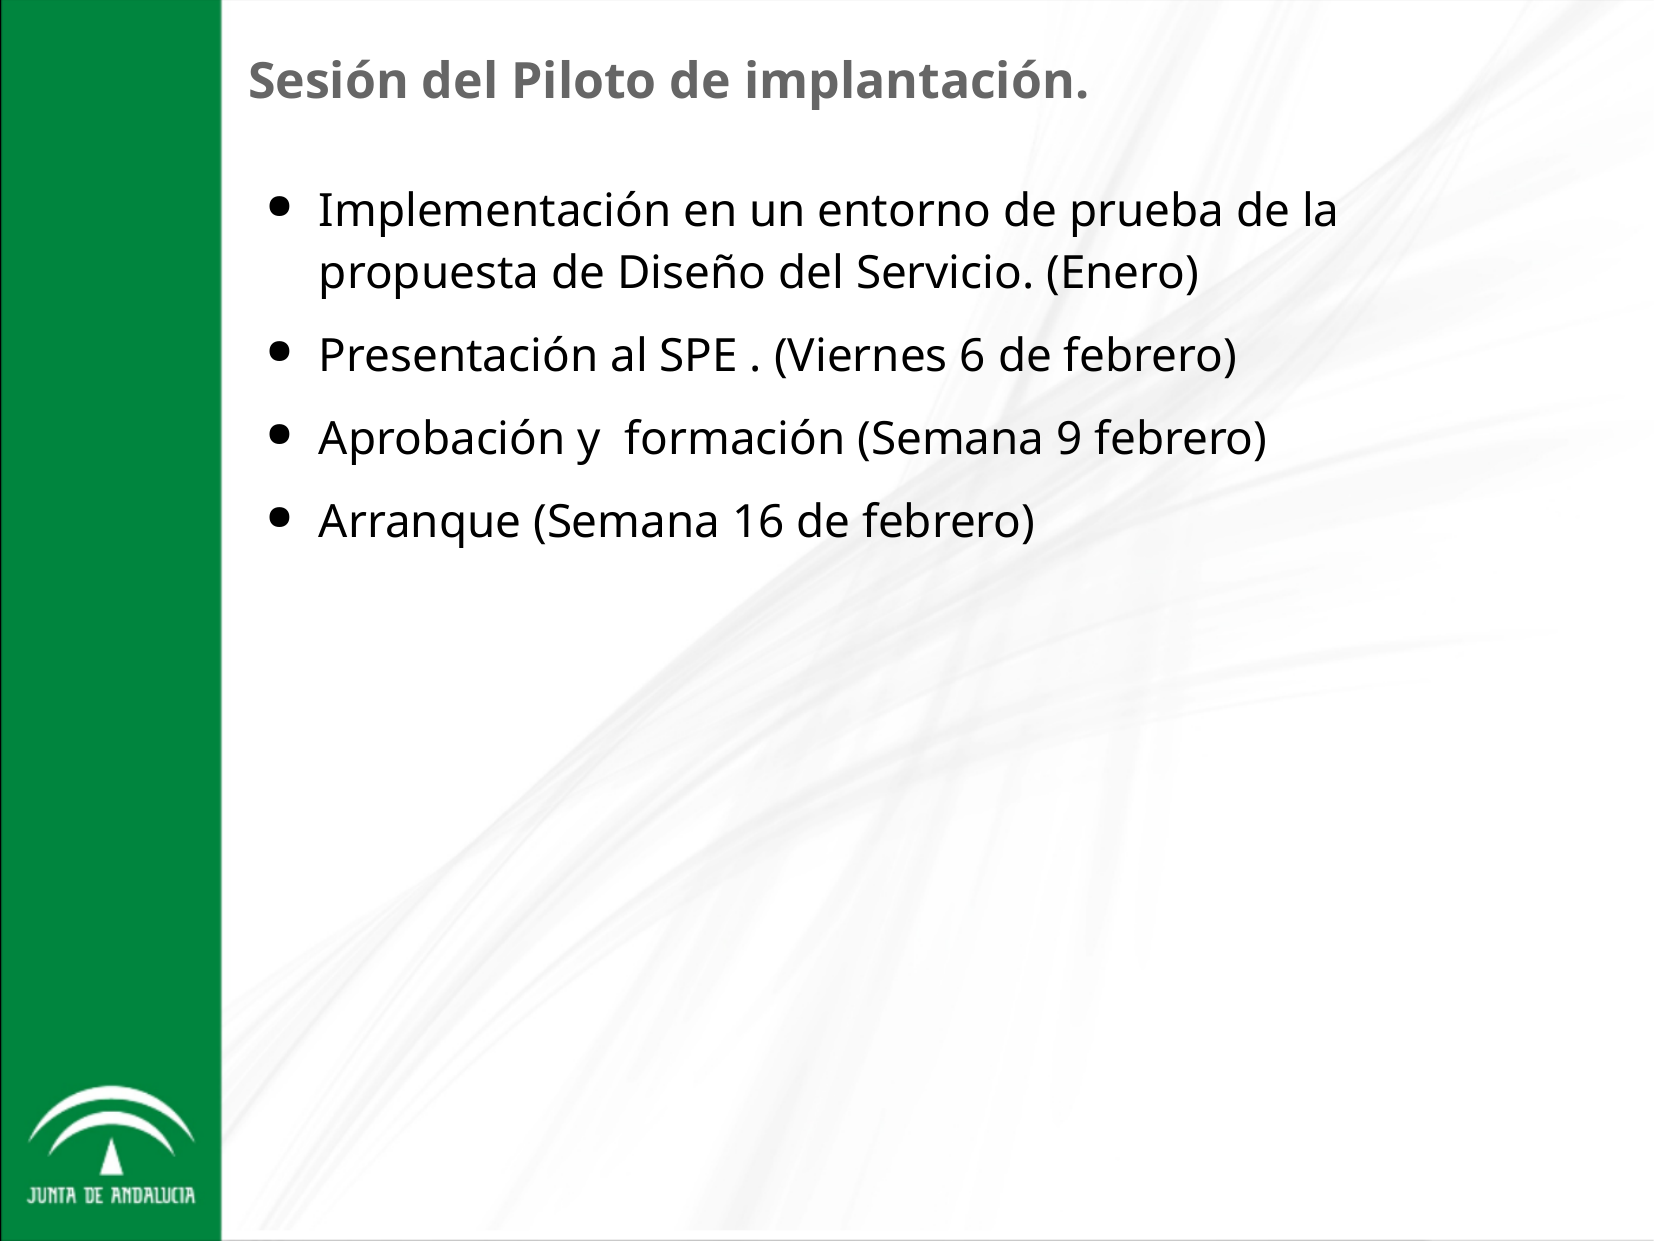

# Sesión del Piloto de implantación.
Implementación en un entorno de prueba de la propuesta de Diseño del Servicio. (Enero)
Presentación al SPE . (Viernes 6 de febrero)
Aprobación y formación (Semana 9 febrero)
Arranque (Semana 16 de febrero)